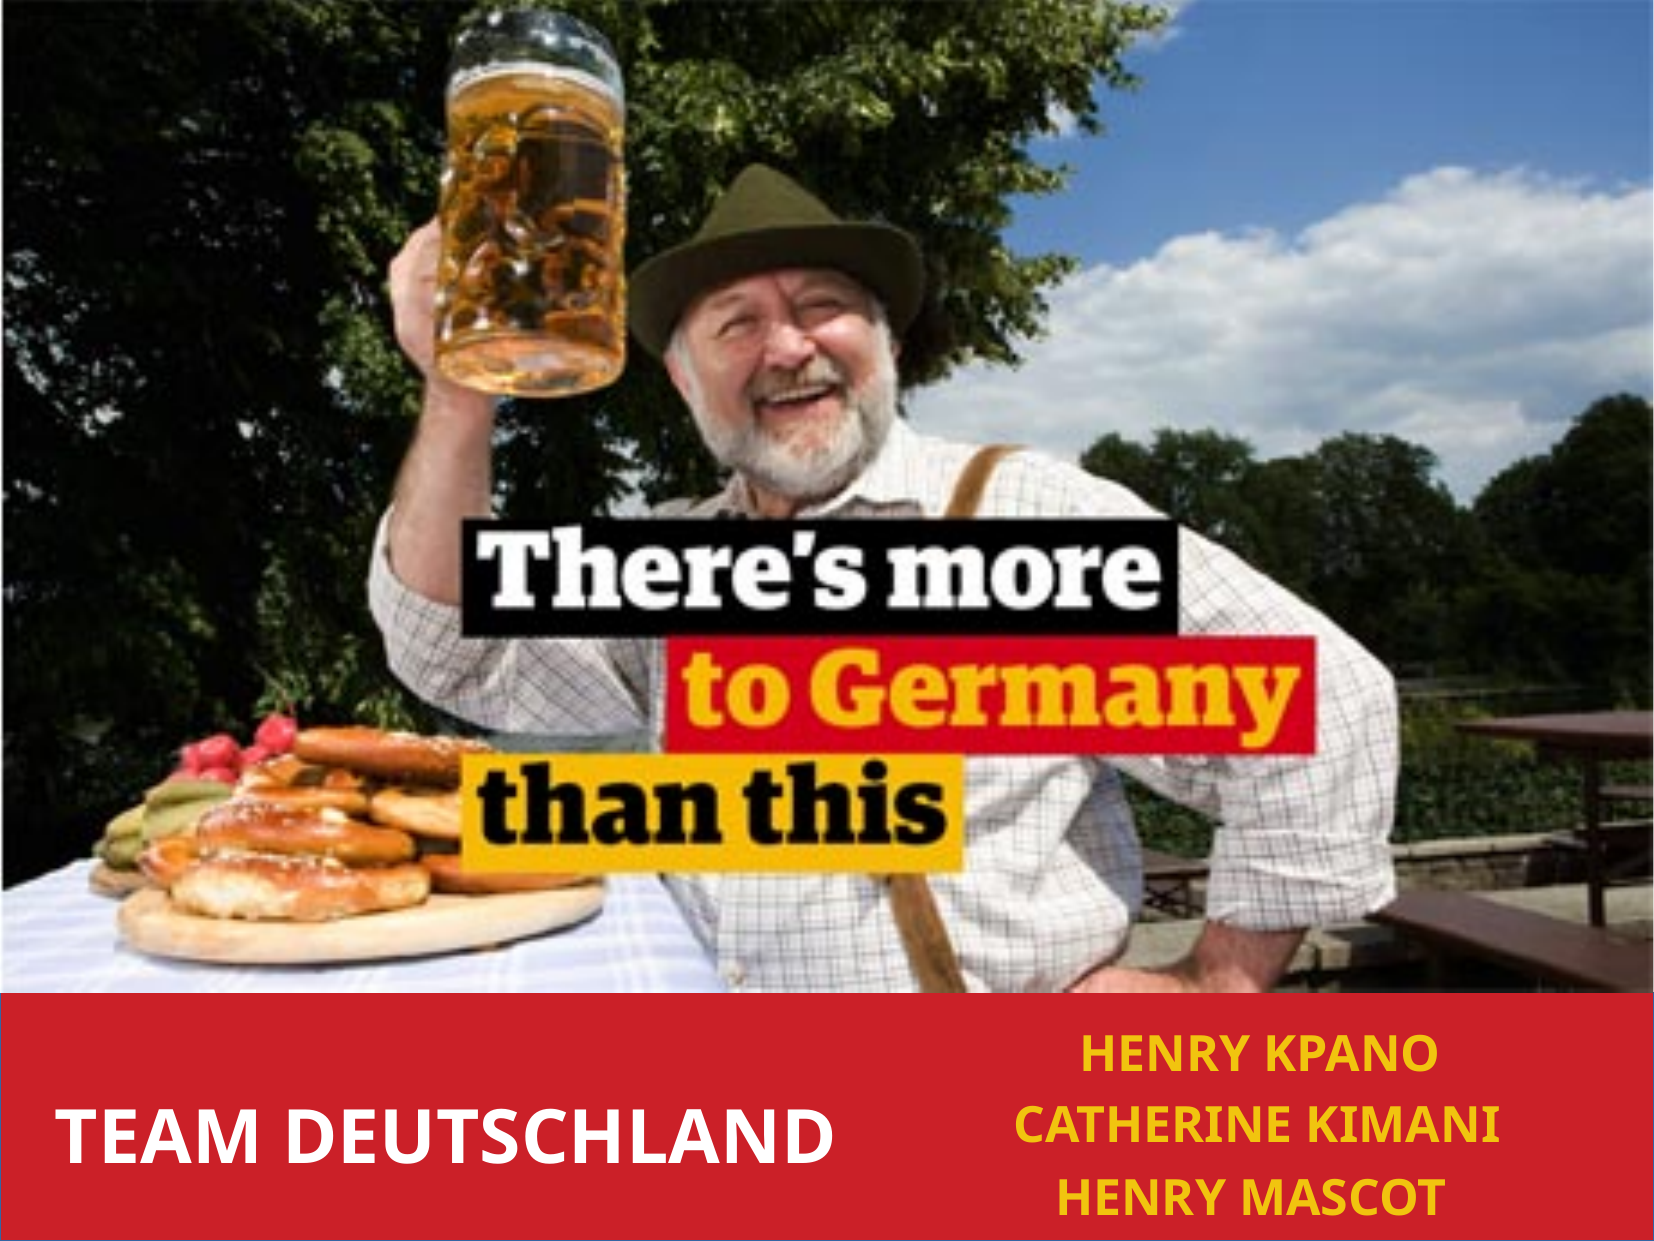

#
HENRY KPANO
 TEAM DEUTSCHLAND
CATHERINE KIMANI
HENRY MASCOT